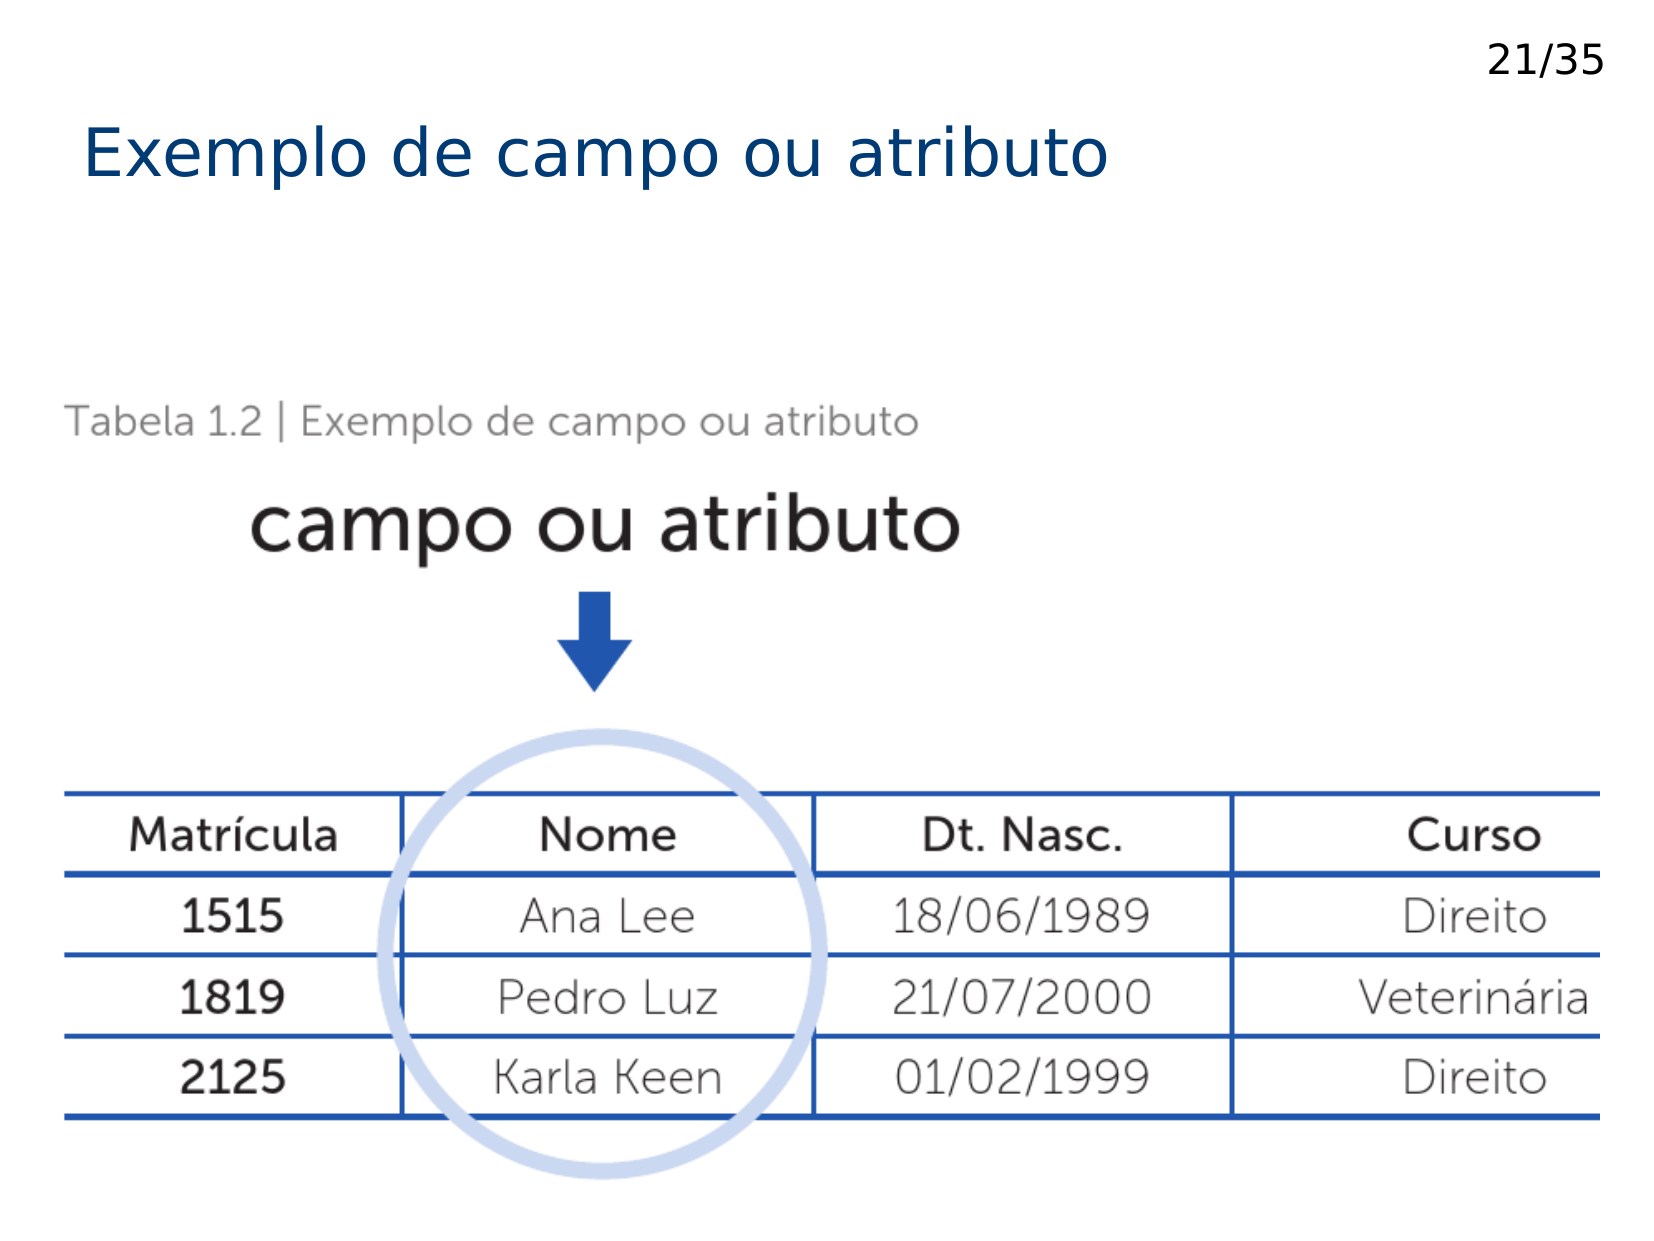

21
# Exemplo de campo ou atributo